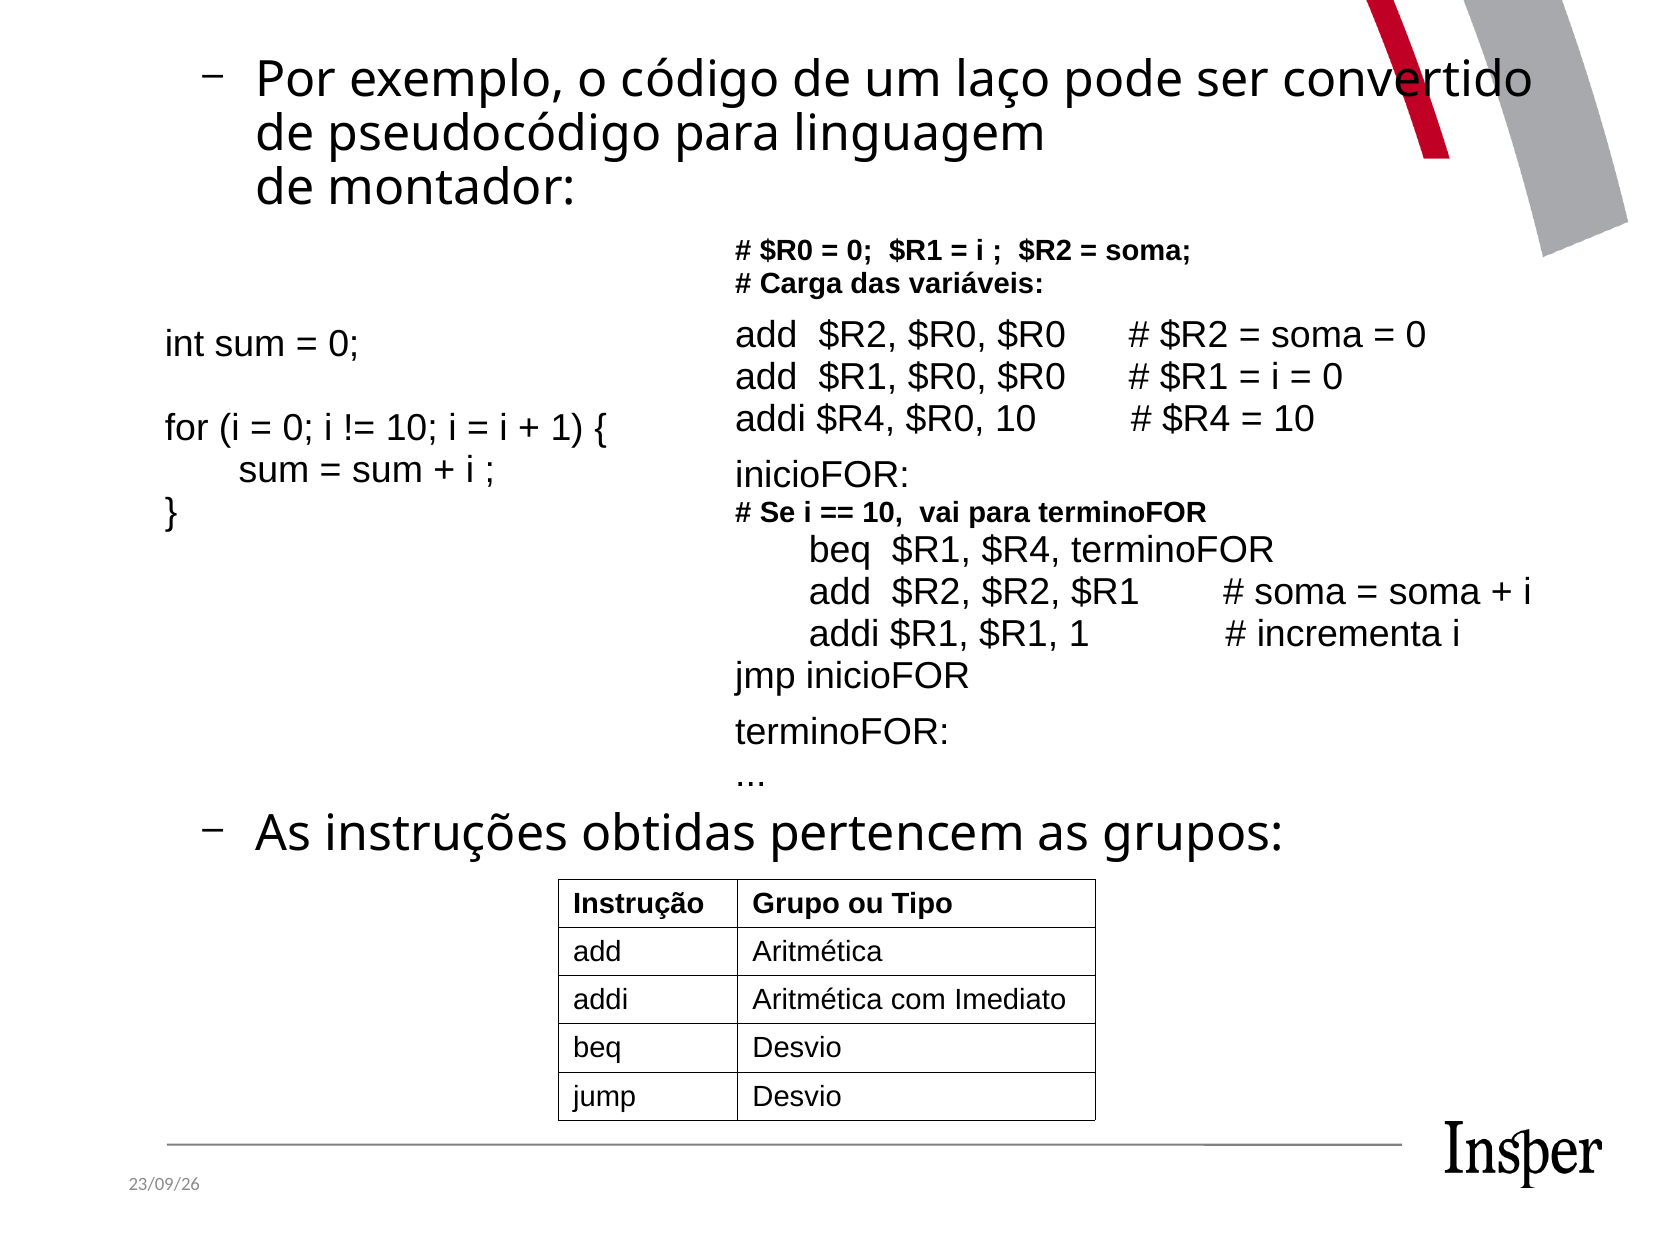

# Por exemplo, o código de um laço pode ser convertido de pseudocódigo para linguagem de montador:
As instruções obtidas pertencem as grupos:
# $R0 = 0; $R1 = i ; $R2 = soma;
# Carga das variáveis:
add $R2, $R0, $R0 # $R2 = soma = 0
add $R1, $R0, $R0 # $R1 = i = 0
addi $R4, $R0, 10 # $R4 = 10
inicioFOR:
# Se i == 10, vai para terminoFOR
 	beq $R1, $R4, terminoFOR
 	add $R2, $R2, $R1 # soma = soma + i
 	addi $R1, $R1, 1 # incrementa i
jmp inicioFOR
terminoFOR:
...
int sum = 0;
for (i = 0; i != 10; i = i + 1) {
	sum = sum + i ;
}
| Instrução | Grupo ou Tipo |
| --- | --- |
| add | Aritmética |
| addi | Aritmética com Imediato |
| beq | Desvio |
| jump | Desvio |